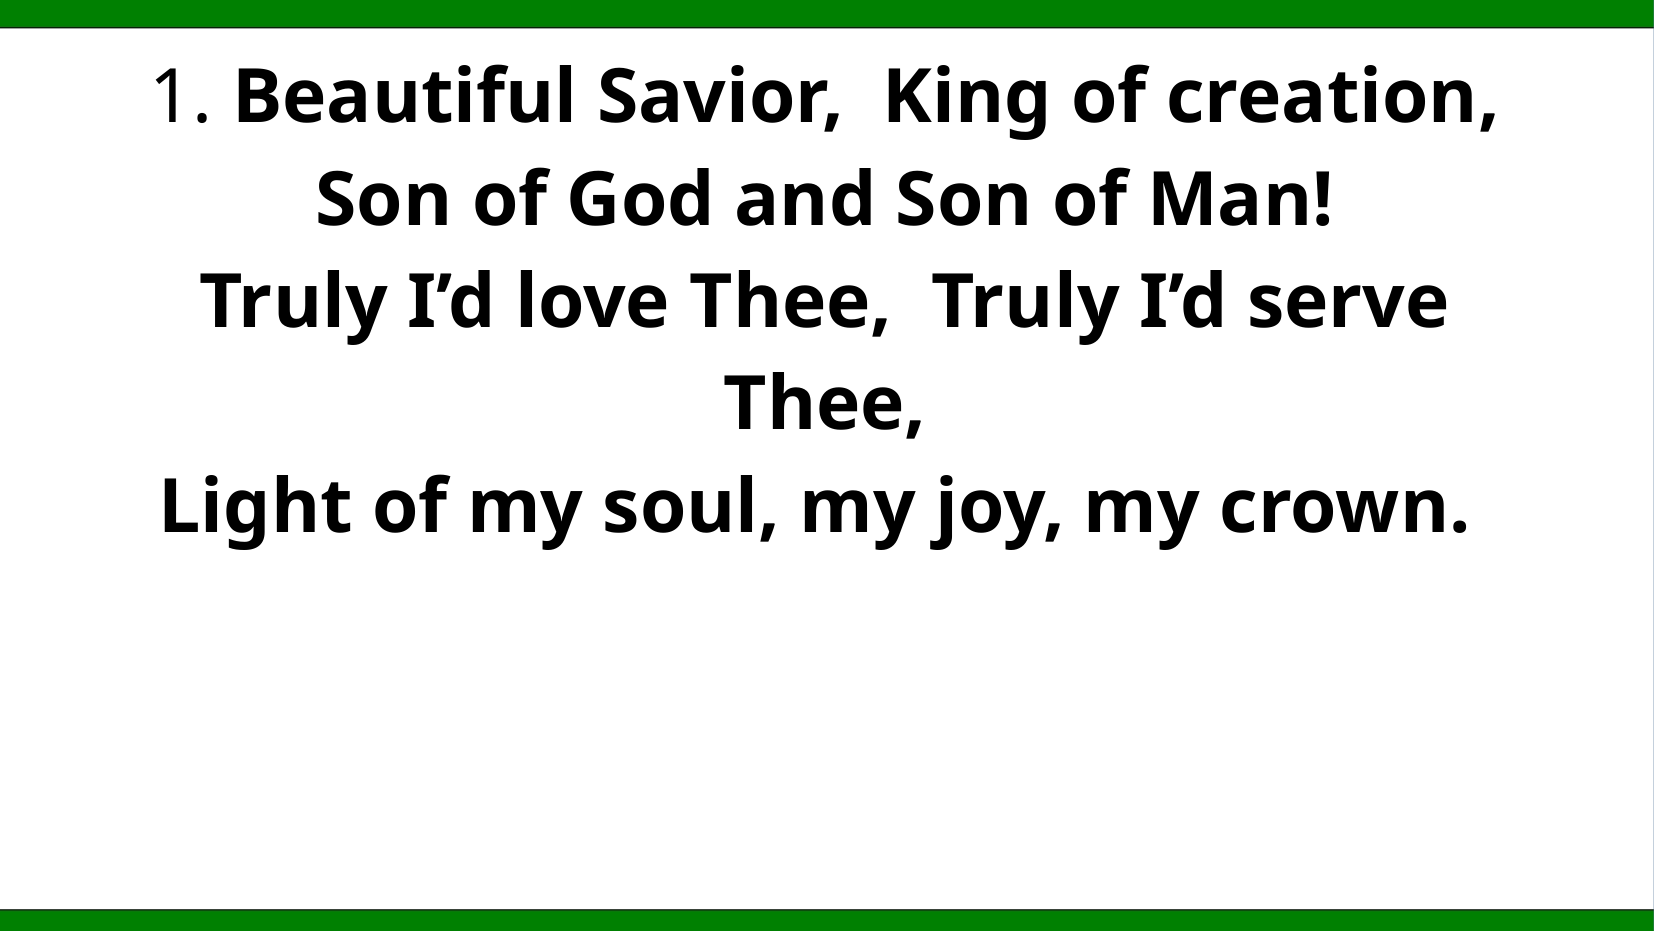

1. Beautiful Savior, King of creation,
Son of God and Son of Man!
Truly I’d love Thee, Truly I’d serve Thee,
Light of my soul, my joy, my crown.